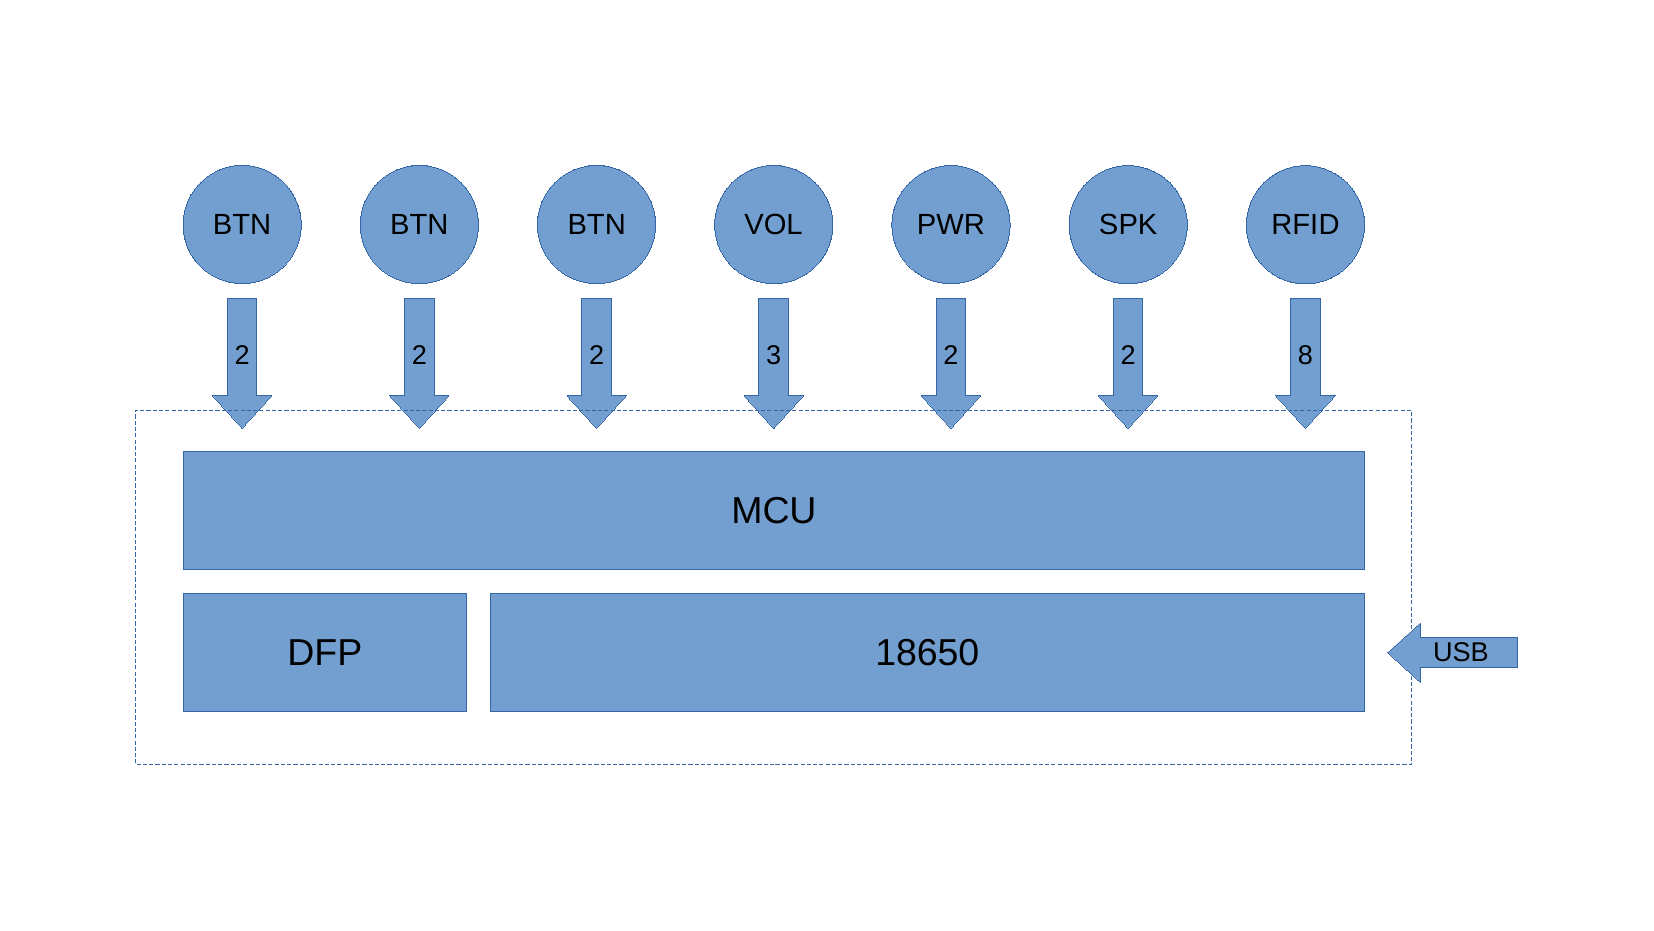

BTN
BTN
BTN
VOL
PWR
SPK
RFID
2
2
2
3
2
2
8
MCU
DFP
18650
USB